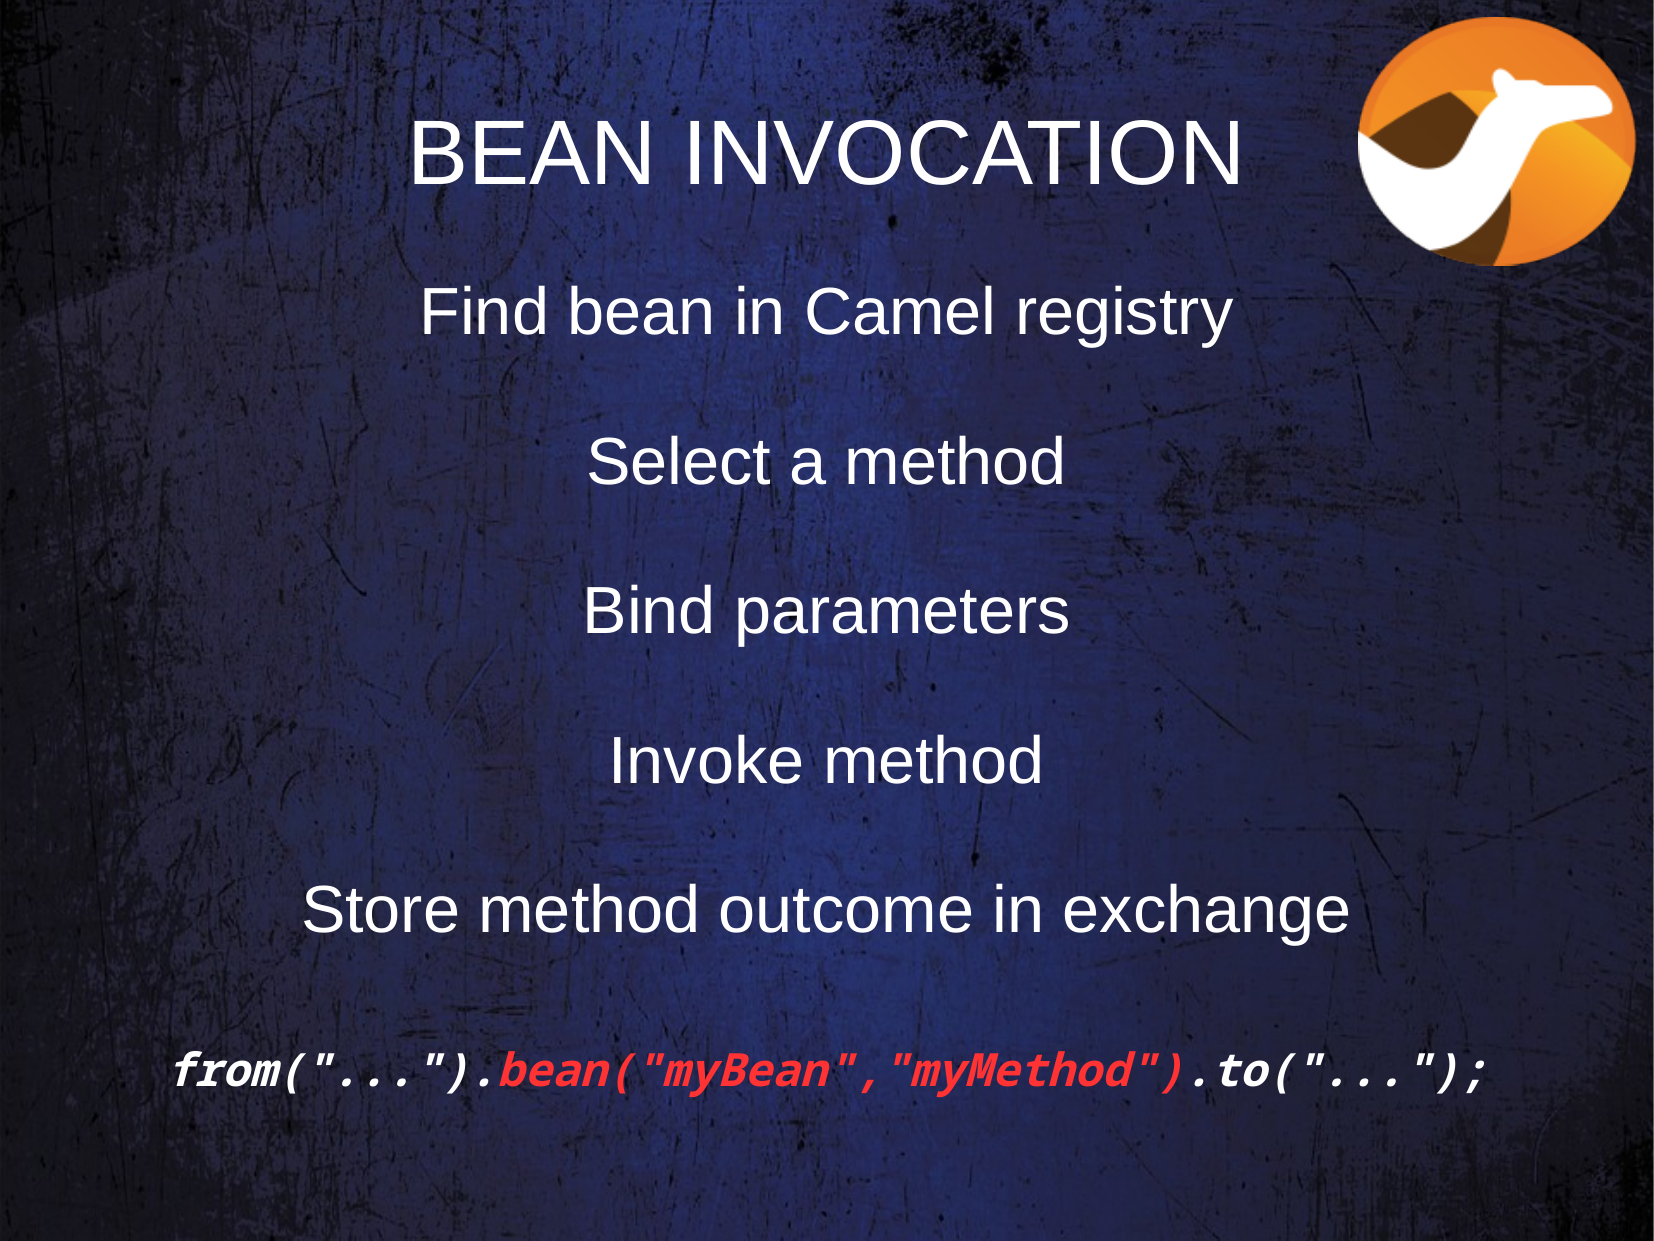

# BEAN INVOCATION
Find bean in Camel registry
Select a method
Bind parameters
Invoke method
Store method outcome in exchange
from("...").bean("myBean","myMethod").to("...");